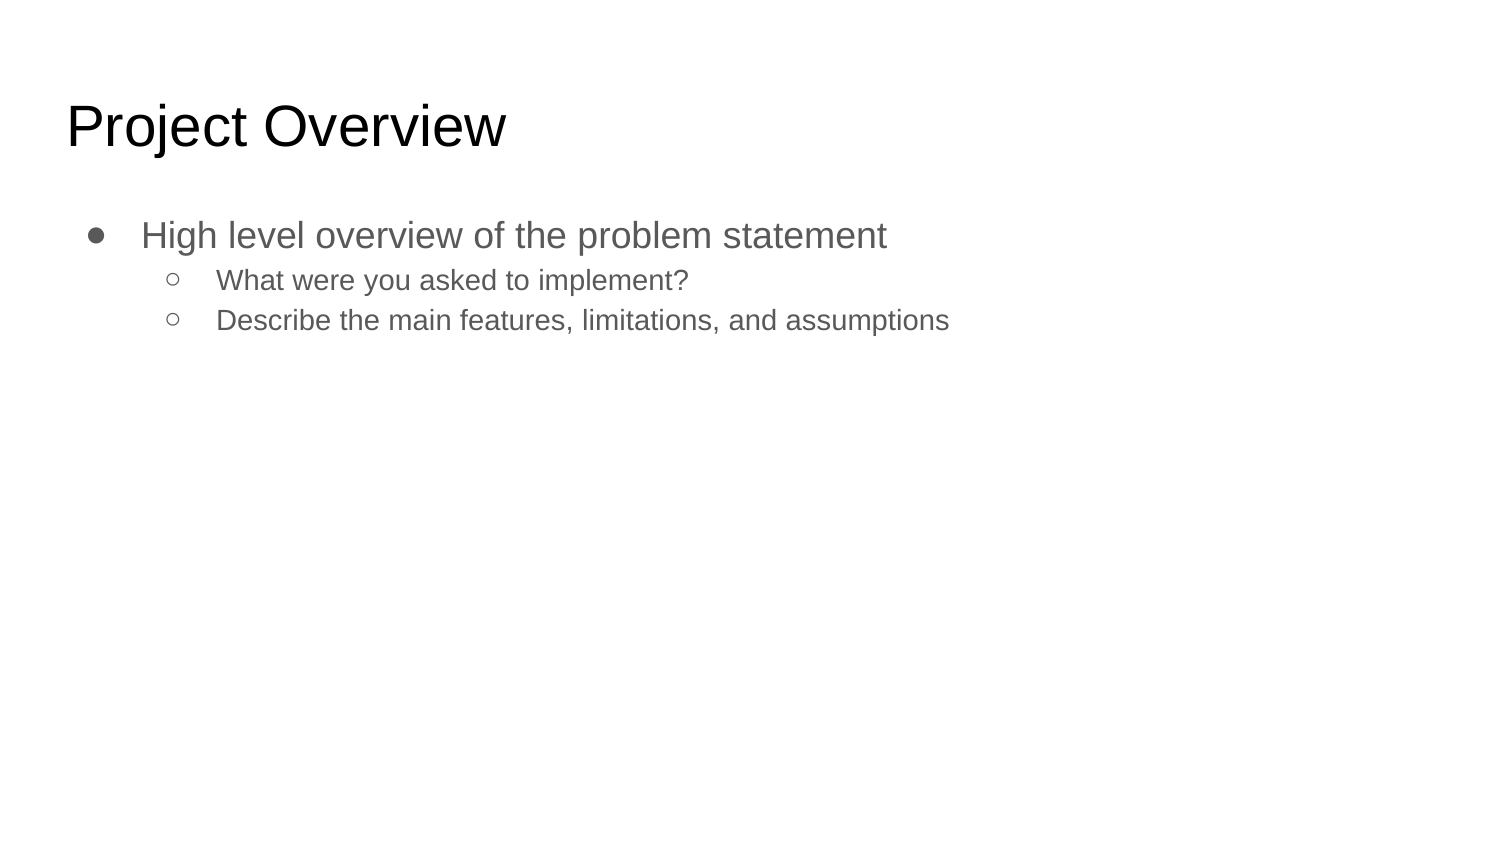

# Project Overview
High level overview of the problem statement
What were you asked to implement?
Describe the main features, limitations, and assumptions